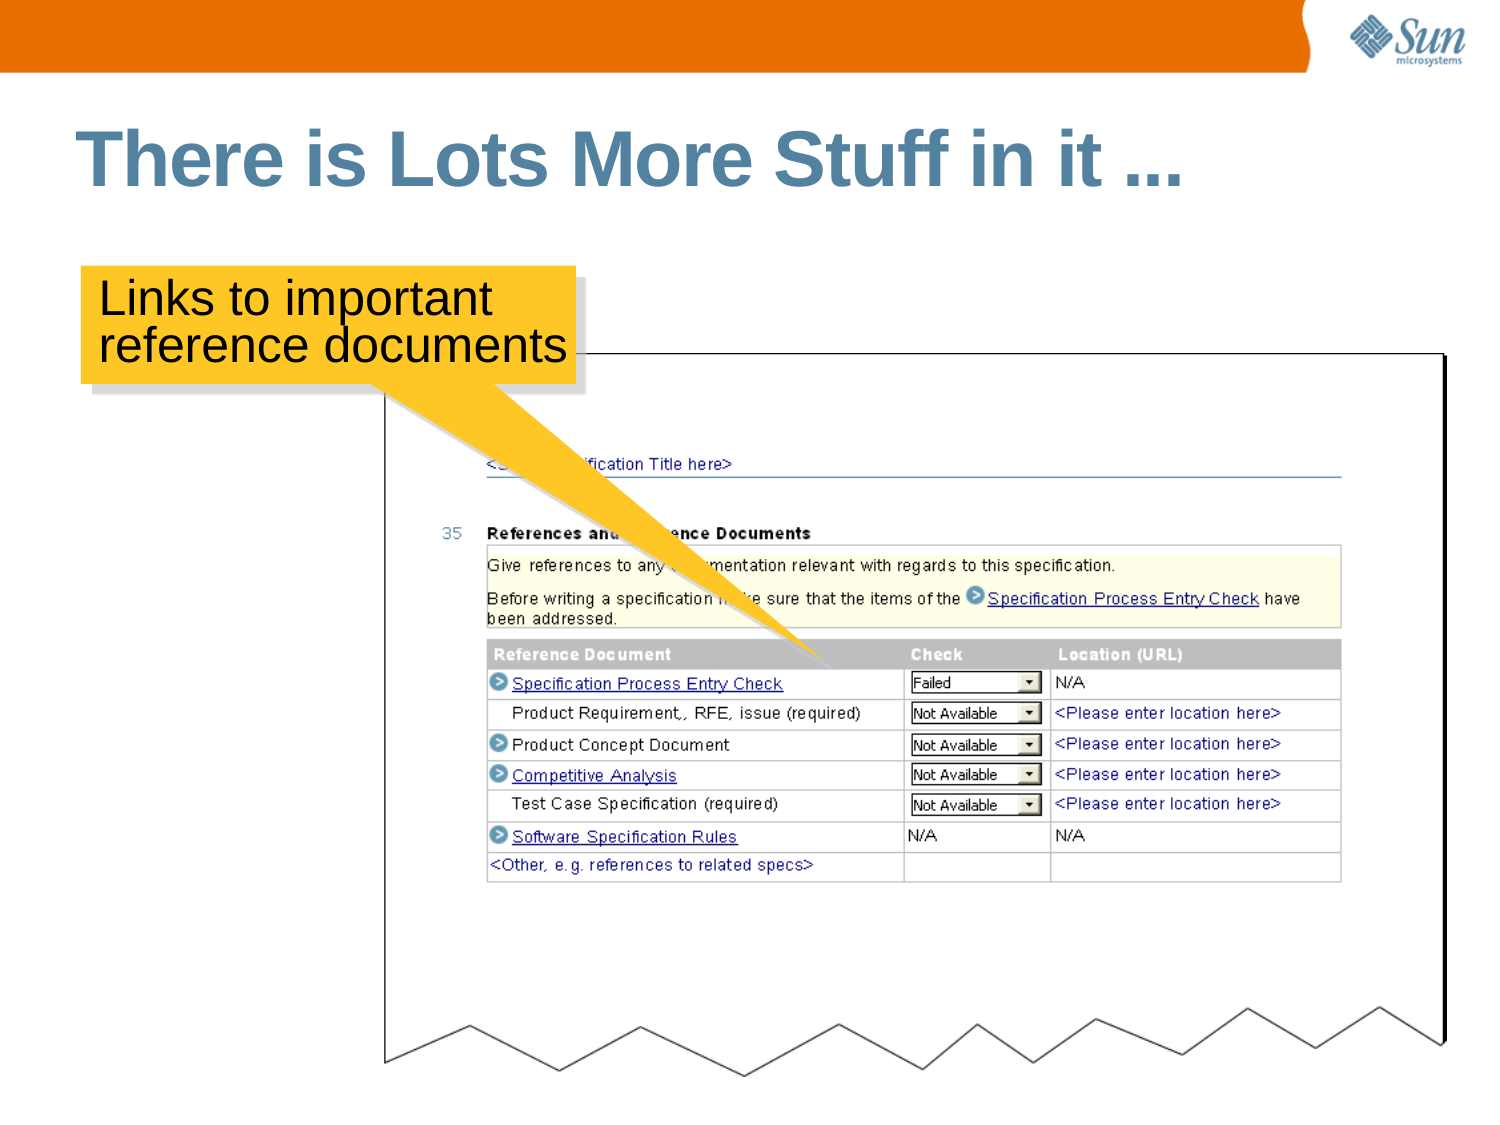

# There is Lots More Stuff in it ...
Links to important
reference documents